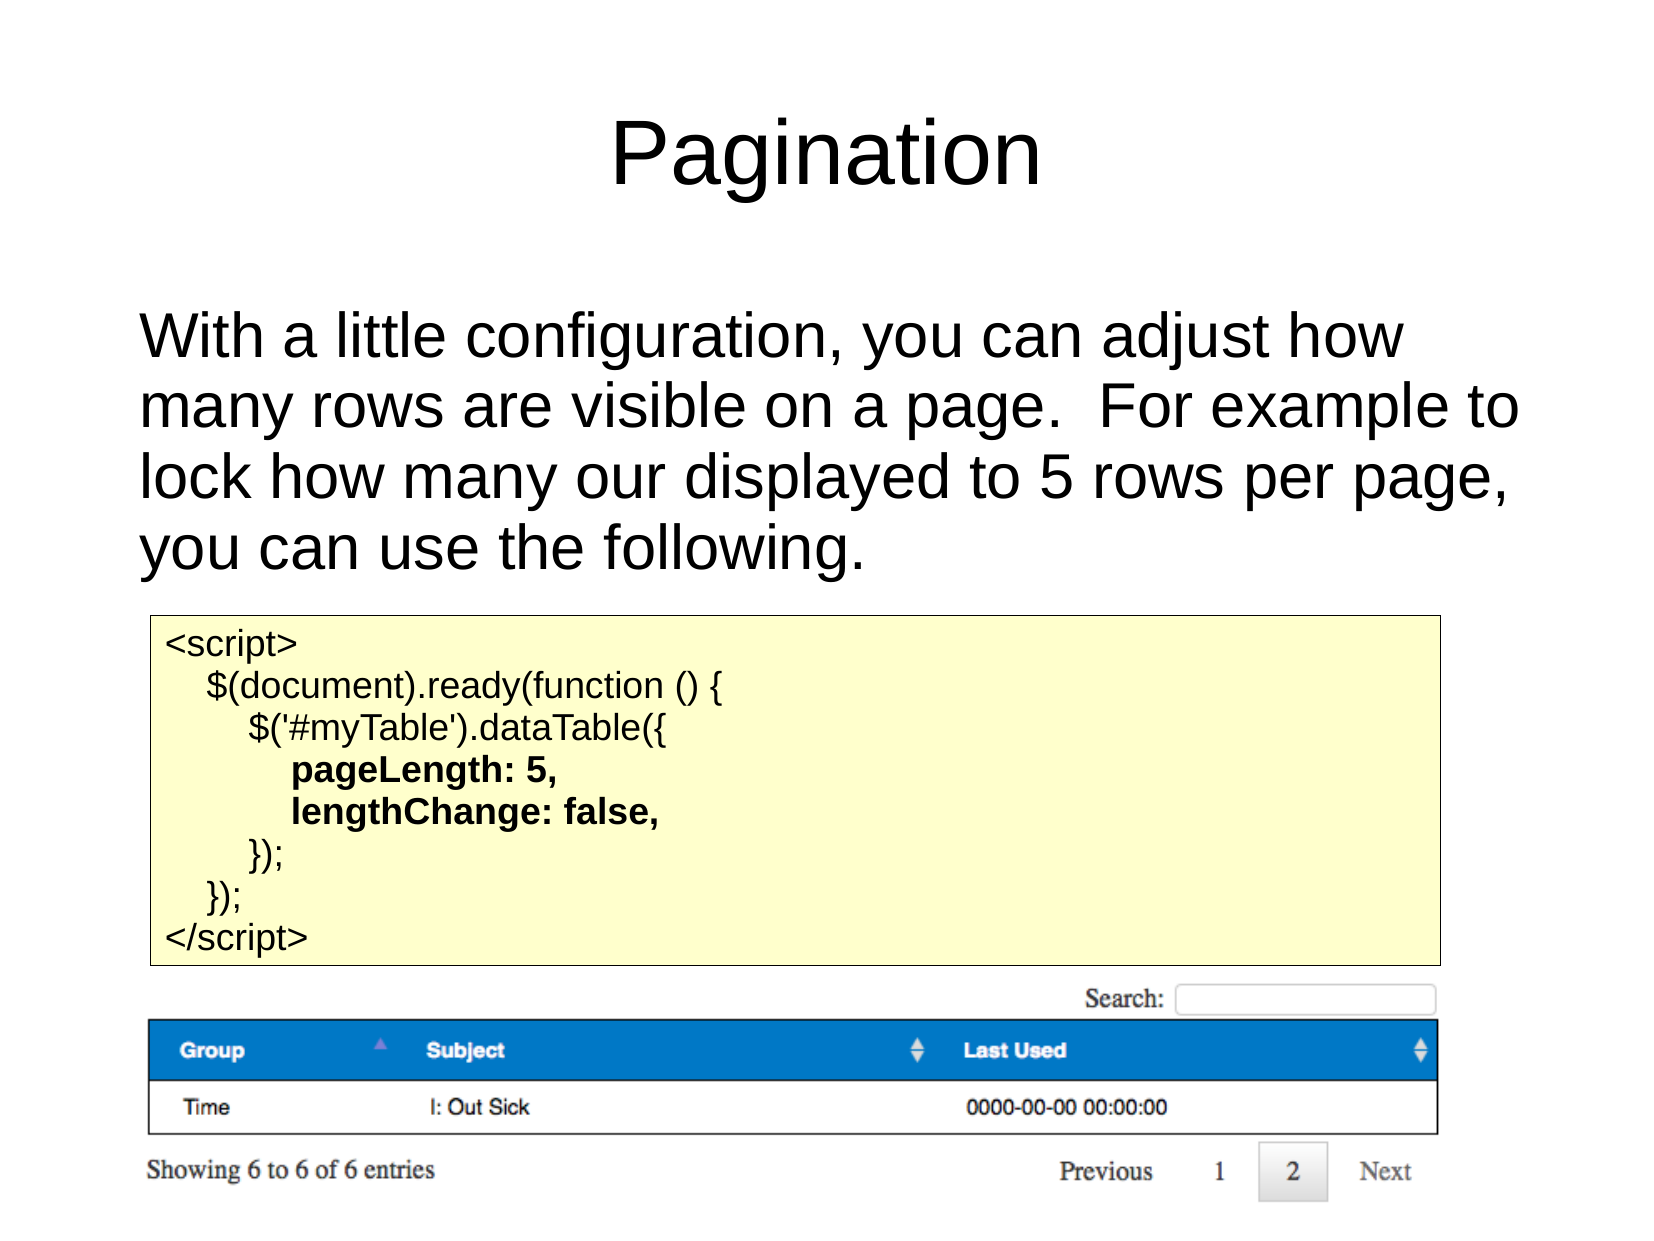

# Pagination
With a little configuration, you can adjust how many rows are visible on a page. For example to lock how many our displayed to 5 rows per page, you can use the following.
<script>
 $(document).ready(function () {
 $('#myTable').dataTable({
 pageLength: 5,
 lengthChange: false,
 });
 });
</script>